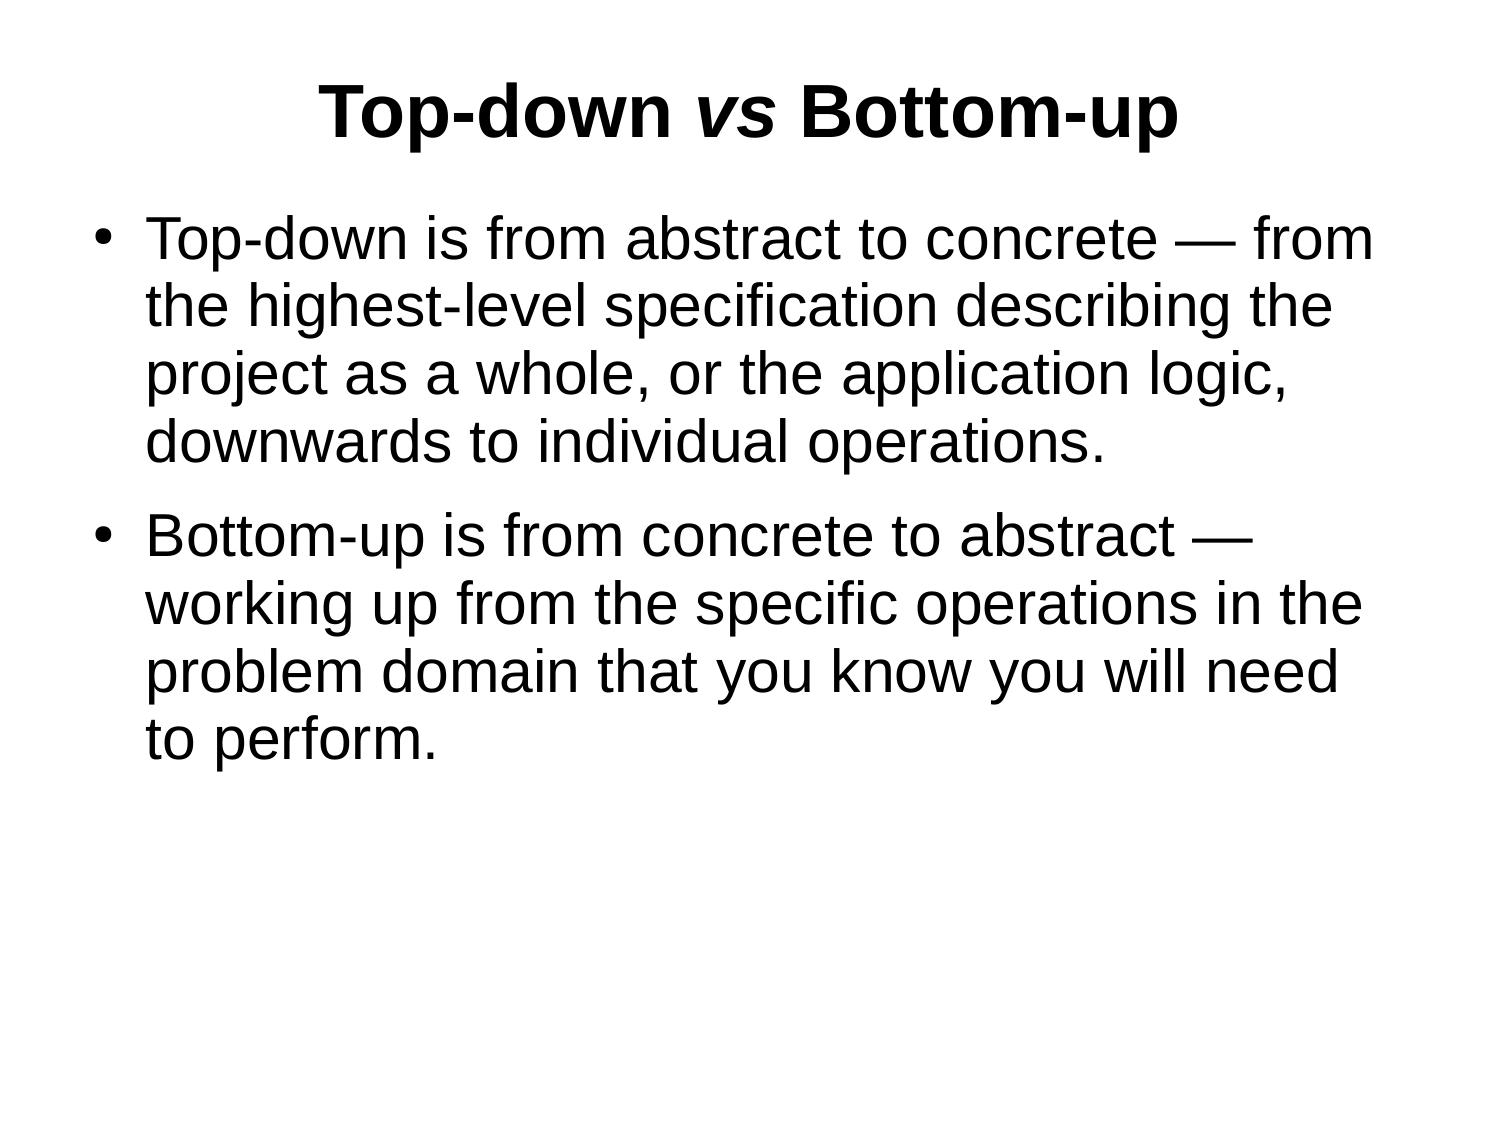

# Top-down vs Bottom-up
Top-down is from abstract to concrete — from the highest-level specification describing the project as a whole, or the application logic, downwards to individual operations.
Bottom-up is from concrete to abstract — working up from the specific operations in the problem domain that you know you will need to perform.